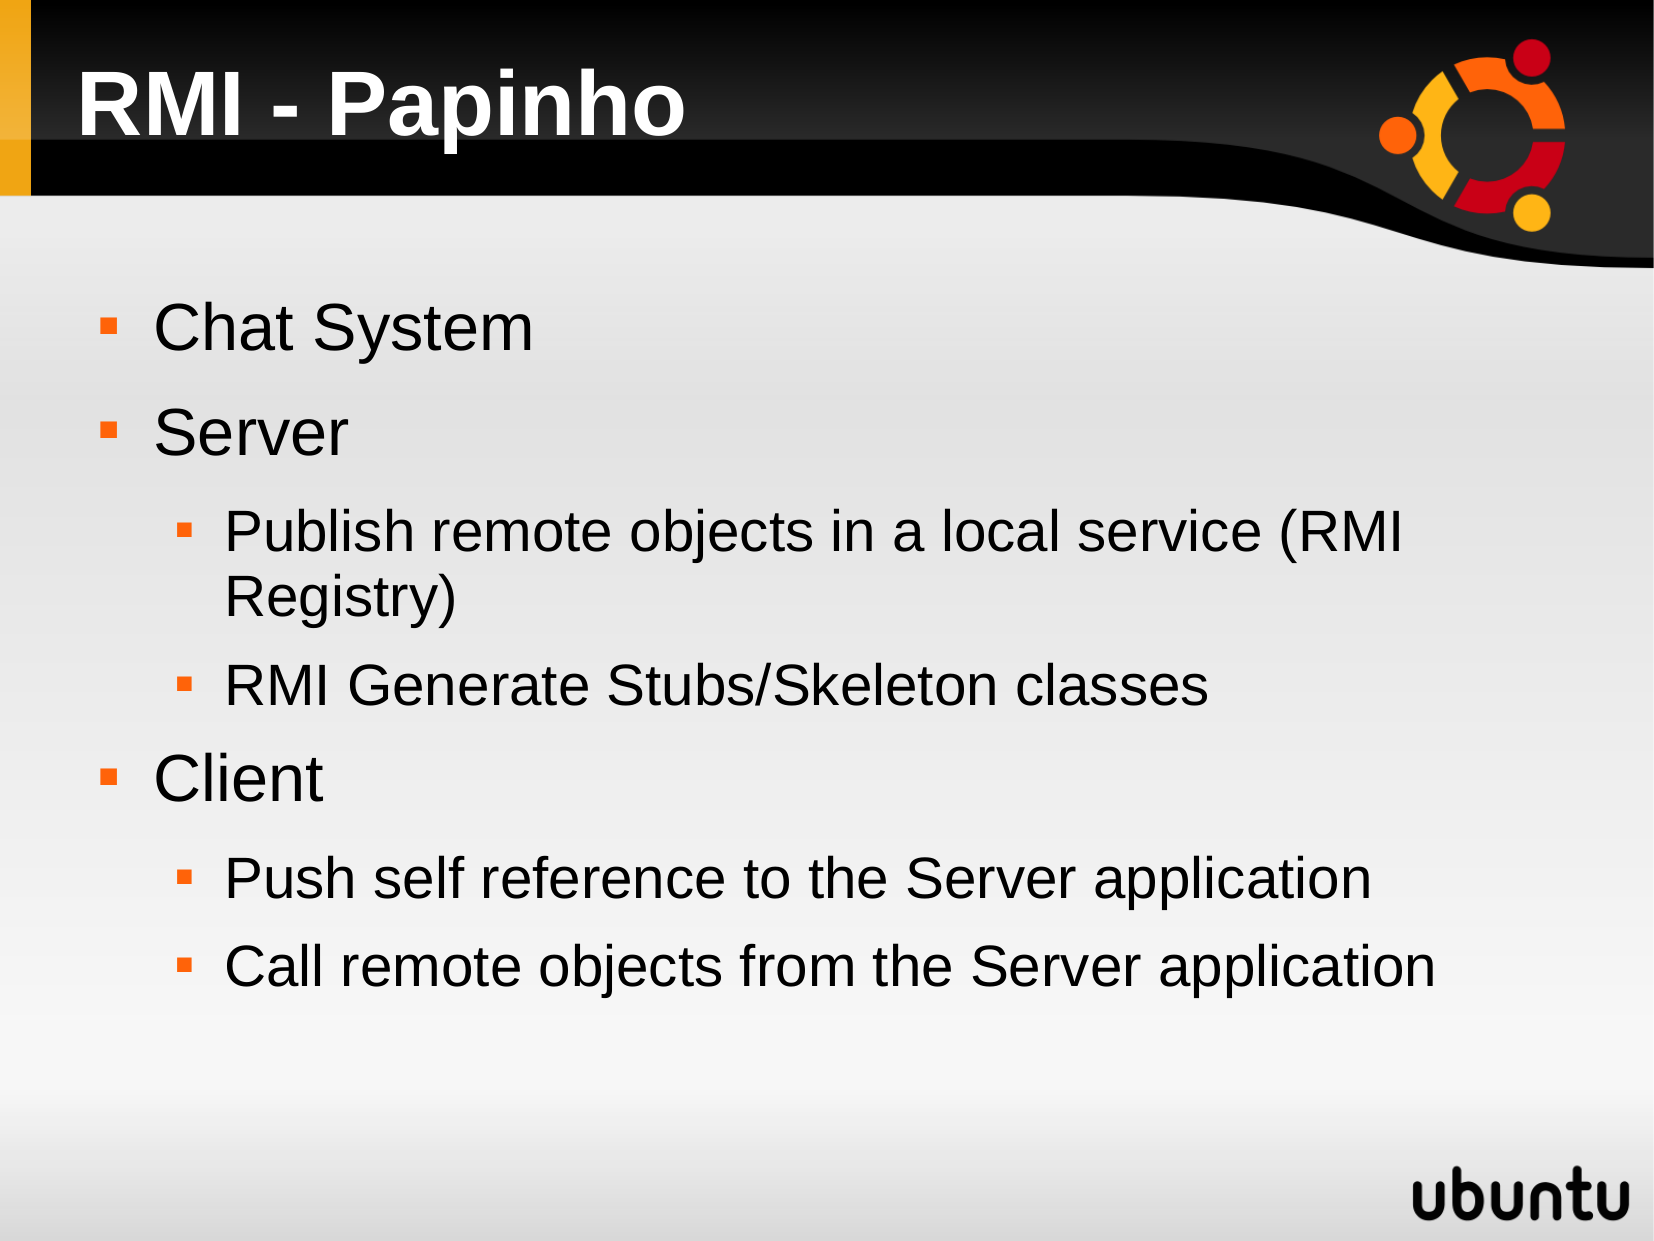

# RMI - Papinho
Chat System
Server
Publish remote objects in a local service (RMI Registry)
RMI Generate Stubs/Skeleton classes
Client
Push self reference to the Server application
Call remote objects from the Server application